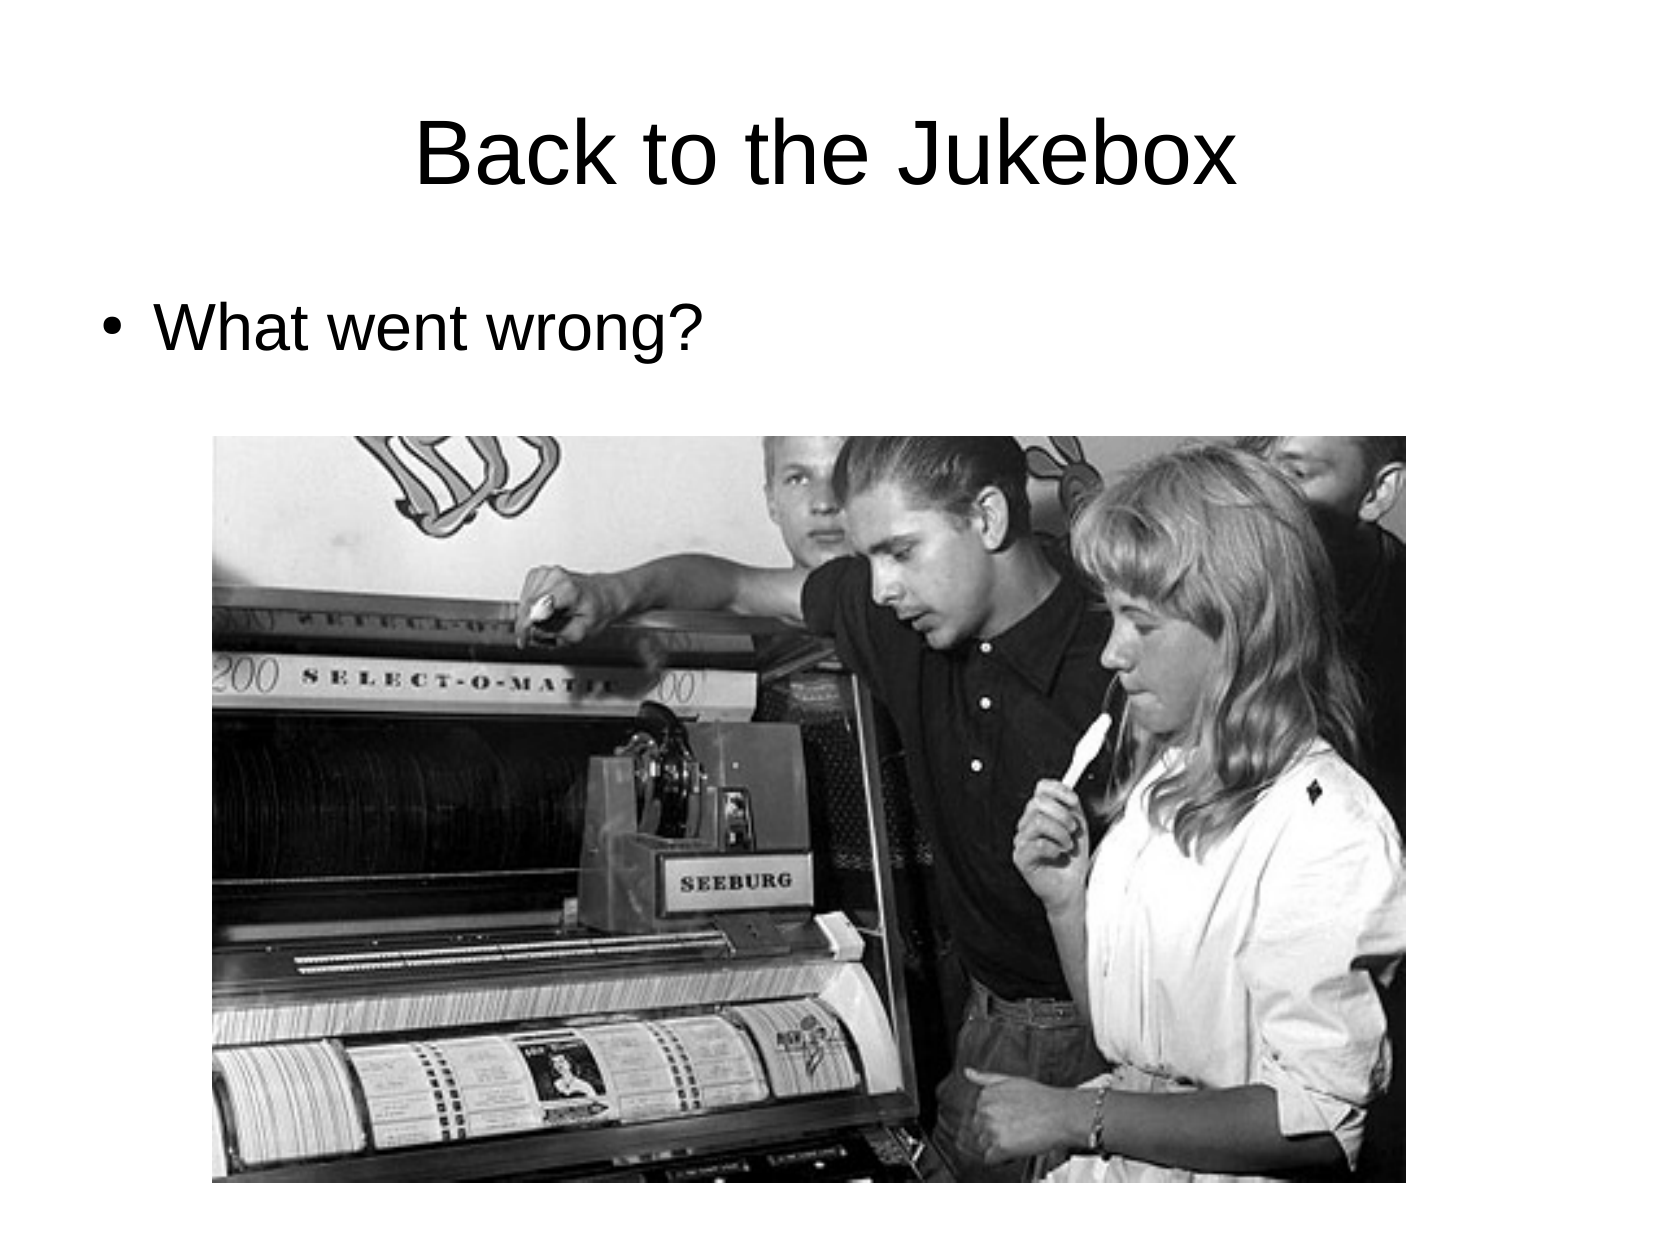

# Back to the Jukebox
What went wrong?